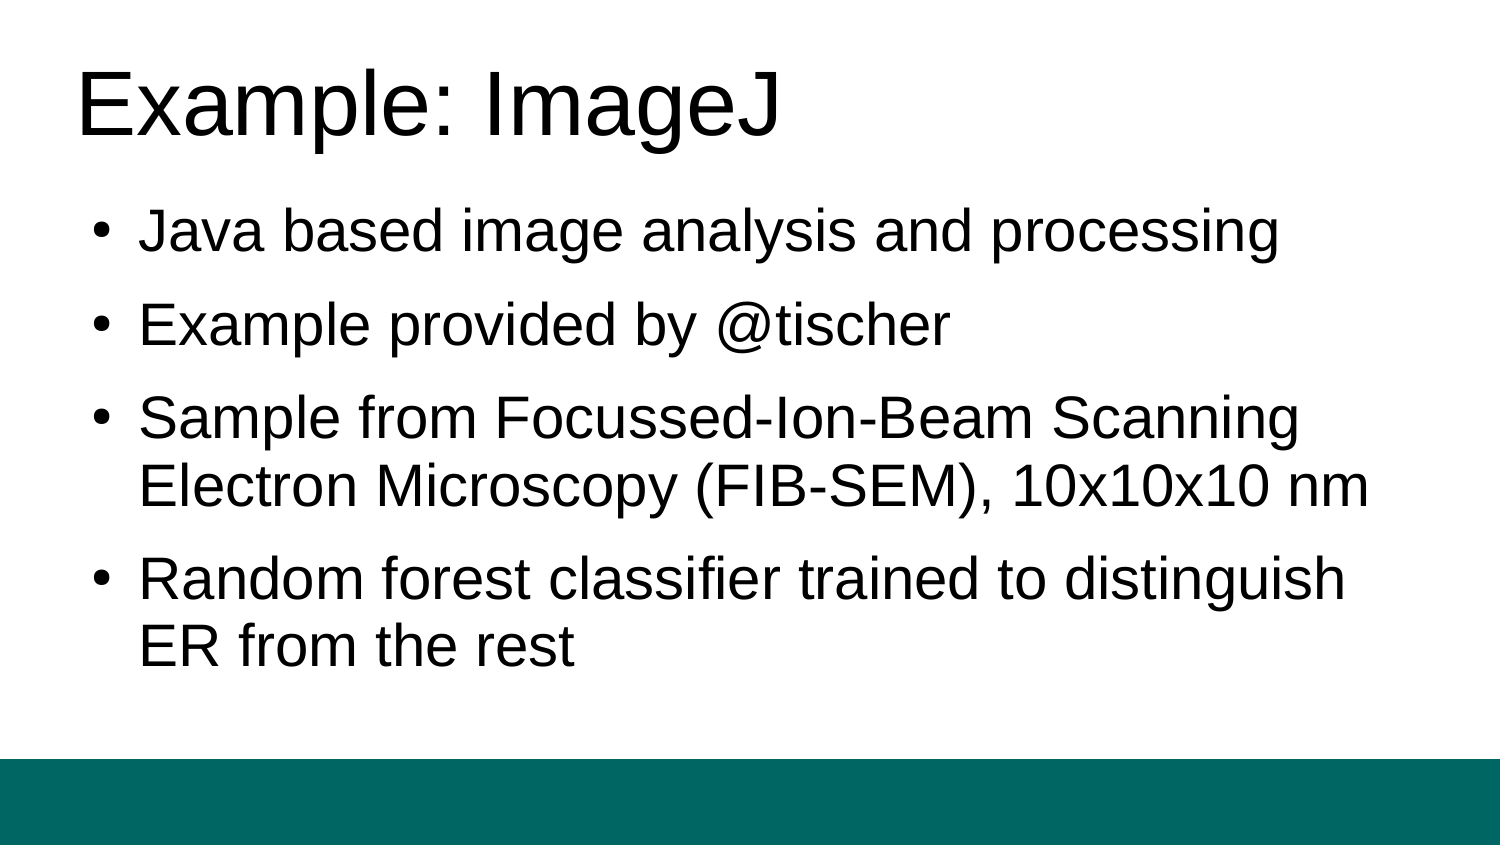

# Example: ImageJ
Java based image analysis and processing
Example provided by @tischer
Sample from Focussed-Ion-Beam Scanning Electron Microscopy (FIB-SEM), 10x10x10 nm
Random forest classifier trained to distinguish ER from the rest